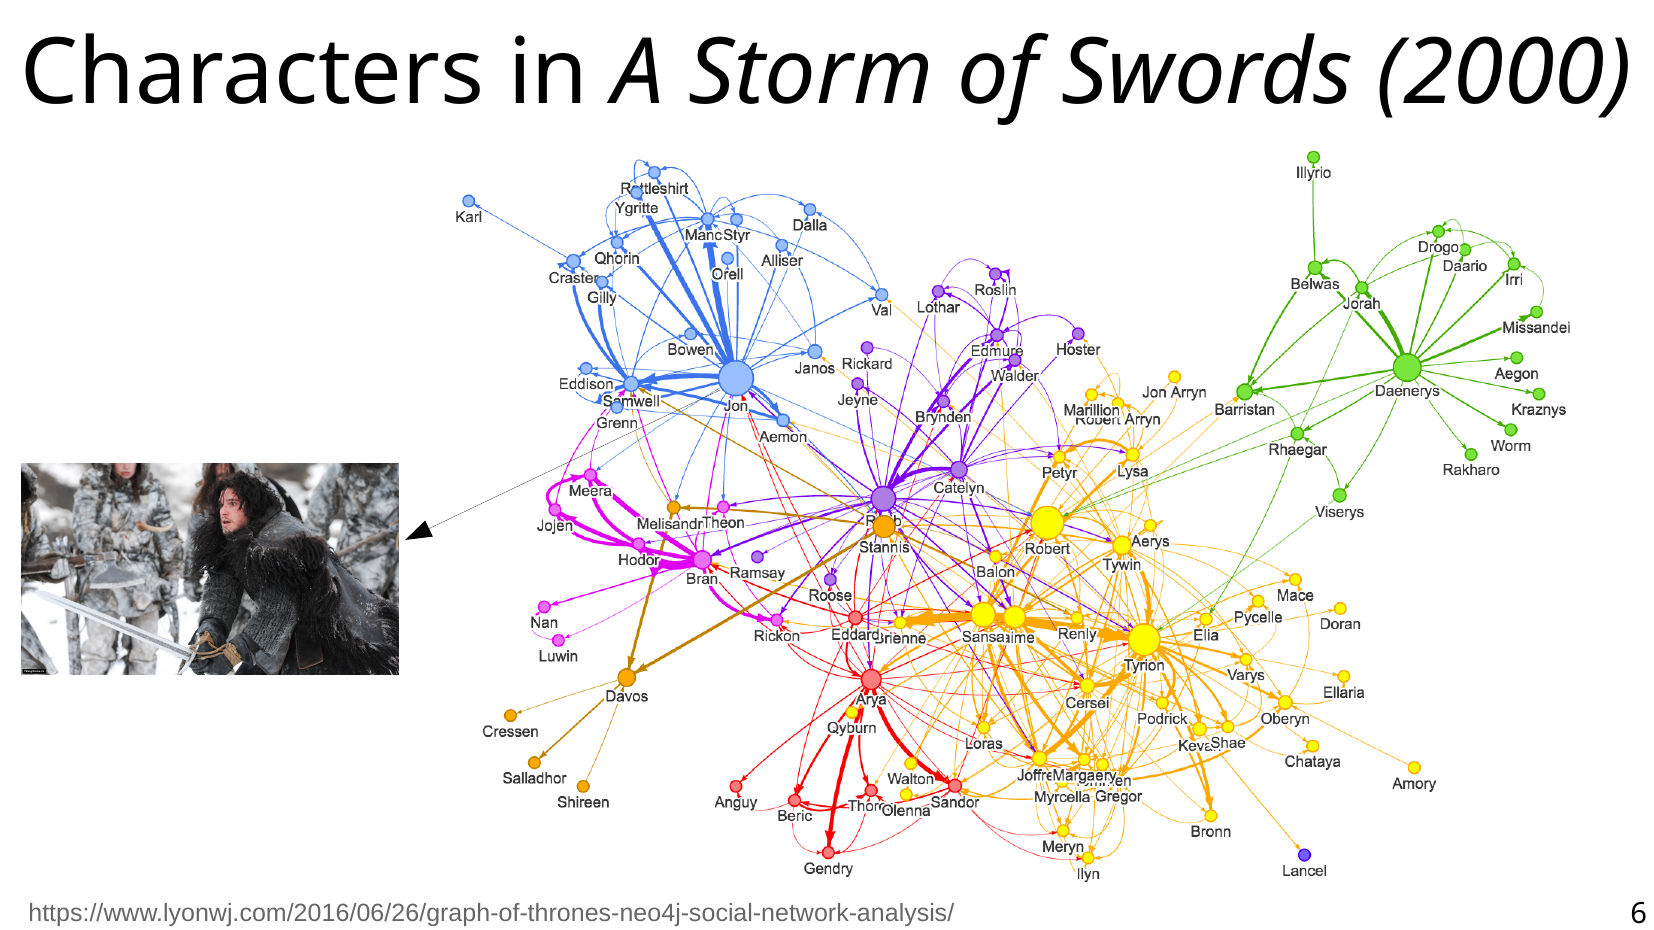

# Characters in A Storm of Swords (2000)
https://www.lyonwj.com/2016/06/26/graph-of-thrones-neo4j-social-network-analysis/
6